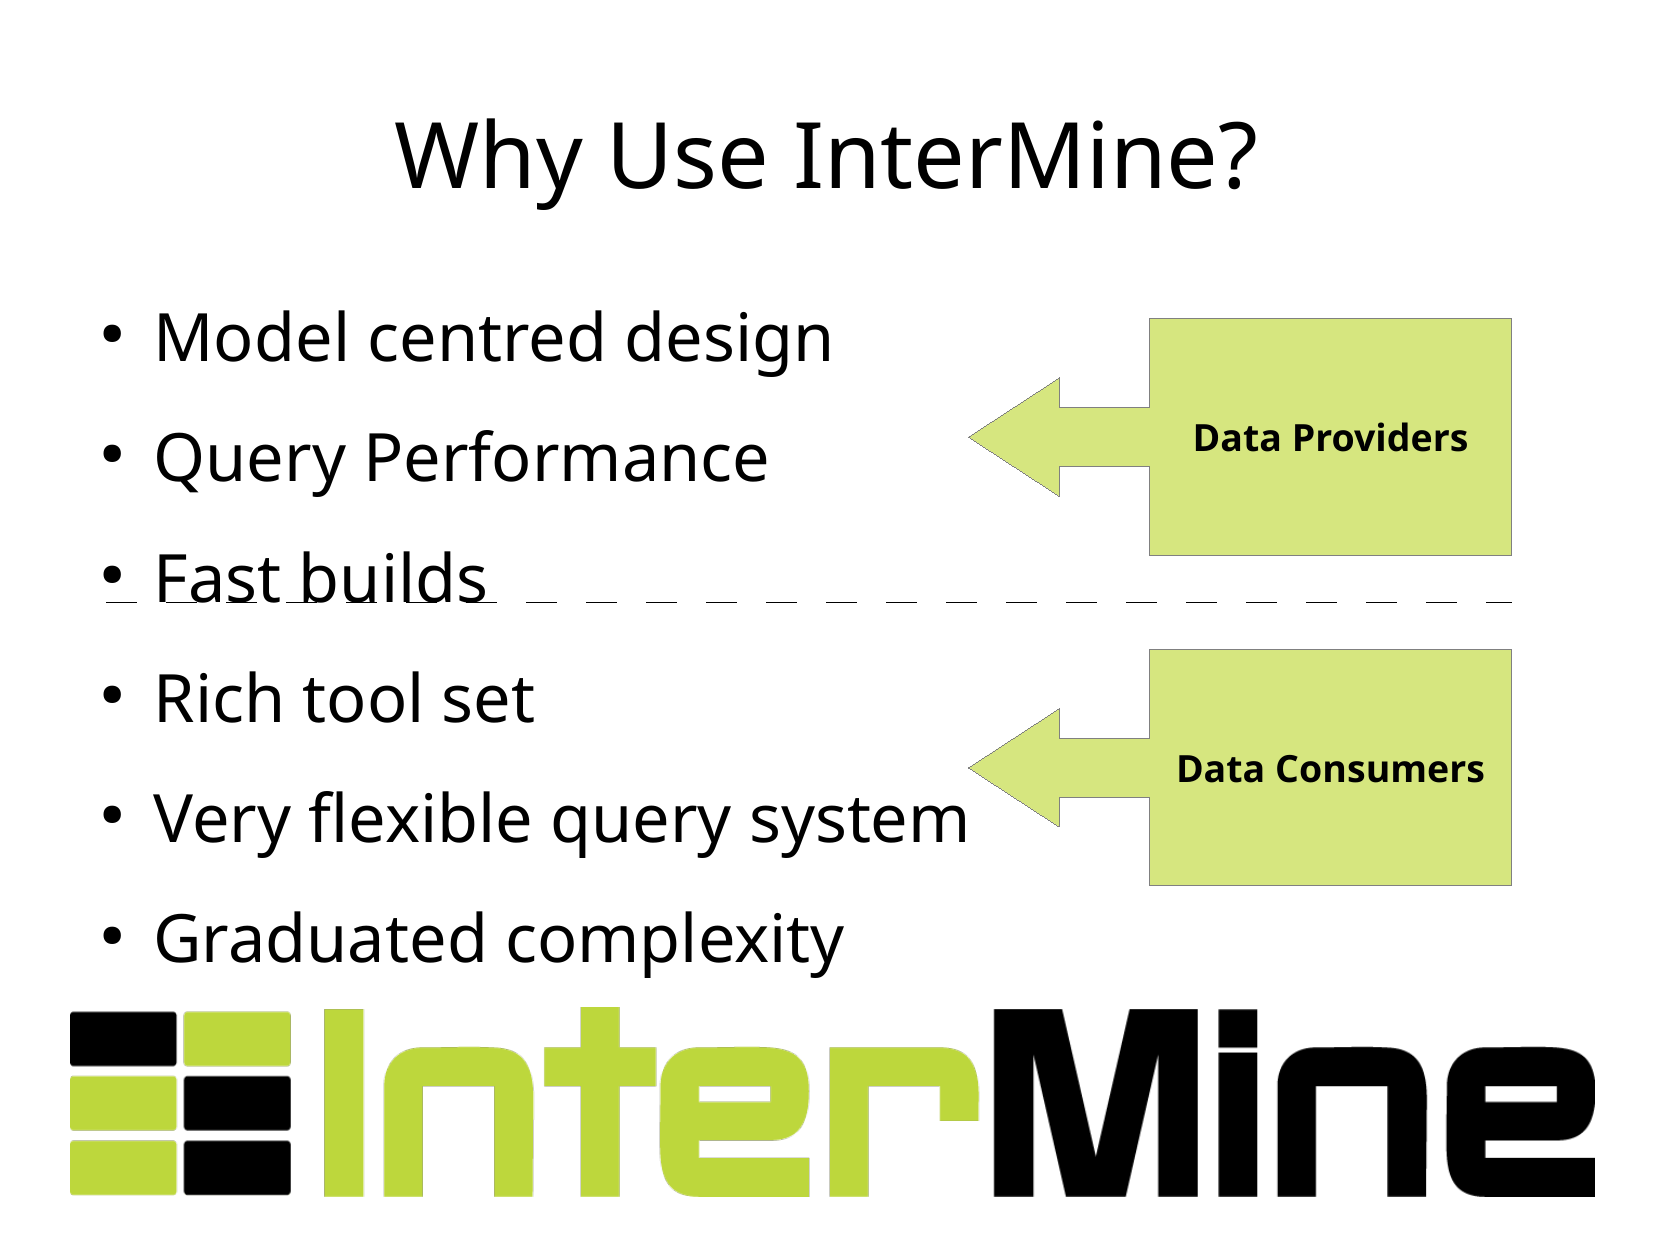

# Why Use InterMine?
Model centred design
Query Performance
Fast builds
Rich tool set
Very flexible query system
Graduated complexity
Data Providers
Data Consumers